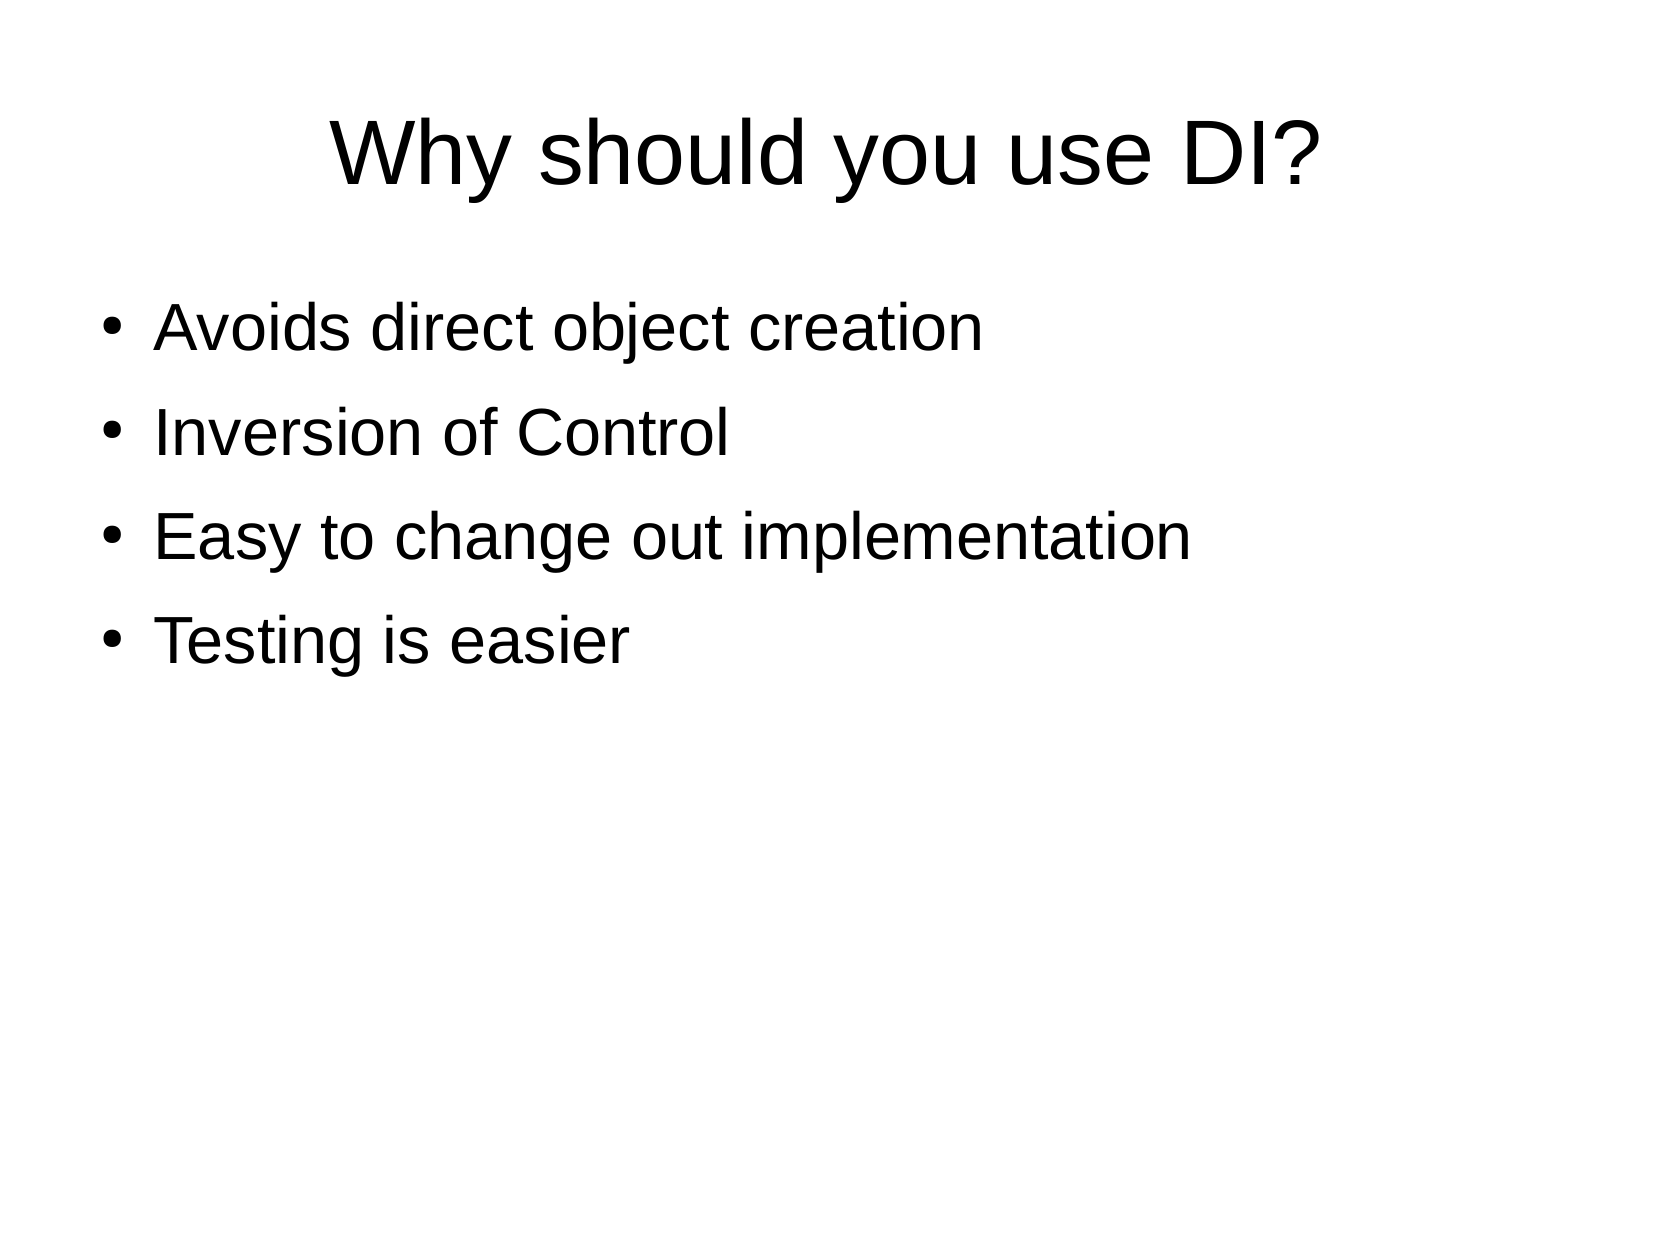

# Why should you use DI?
Avoids direct object creation
Inversion of Control
Easy to change out implementation
Testing is easier